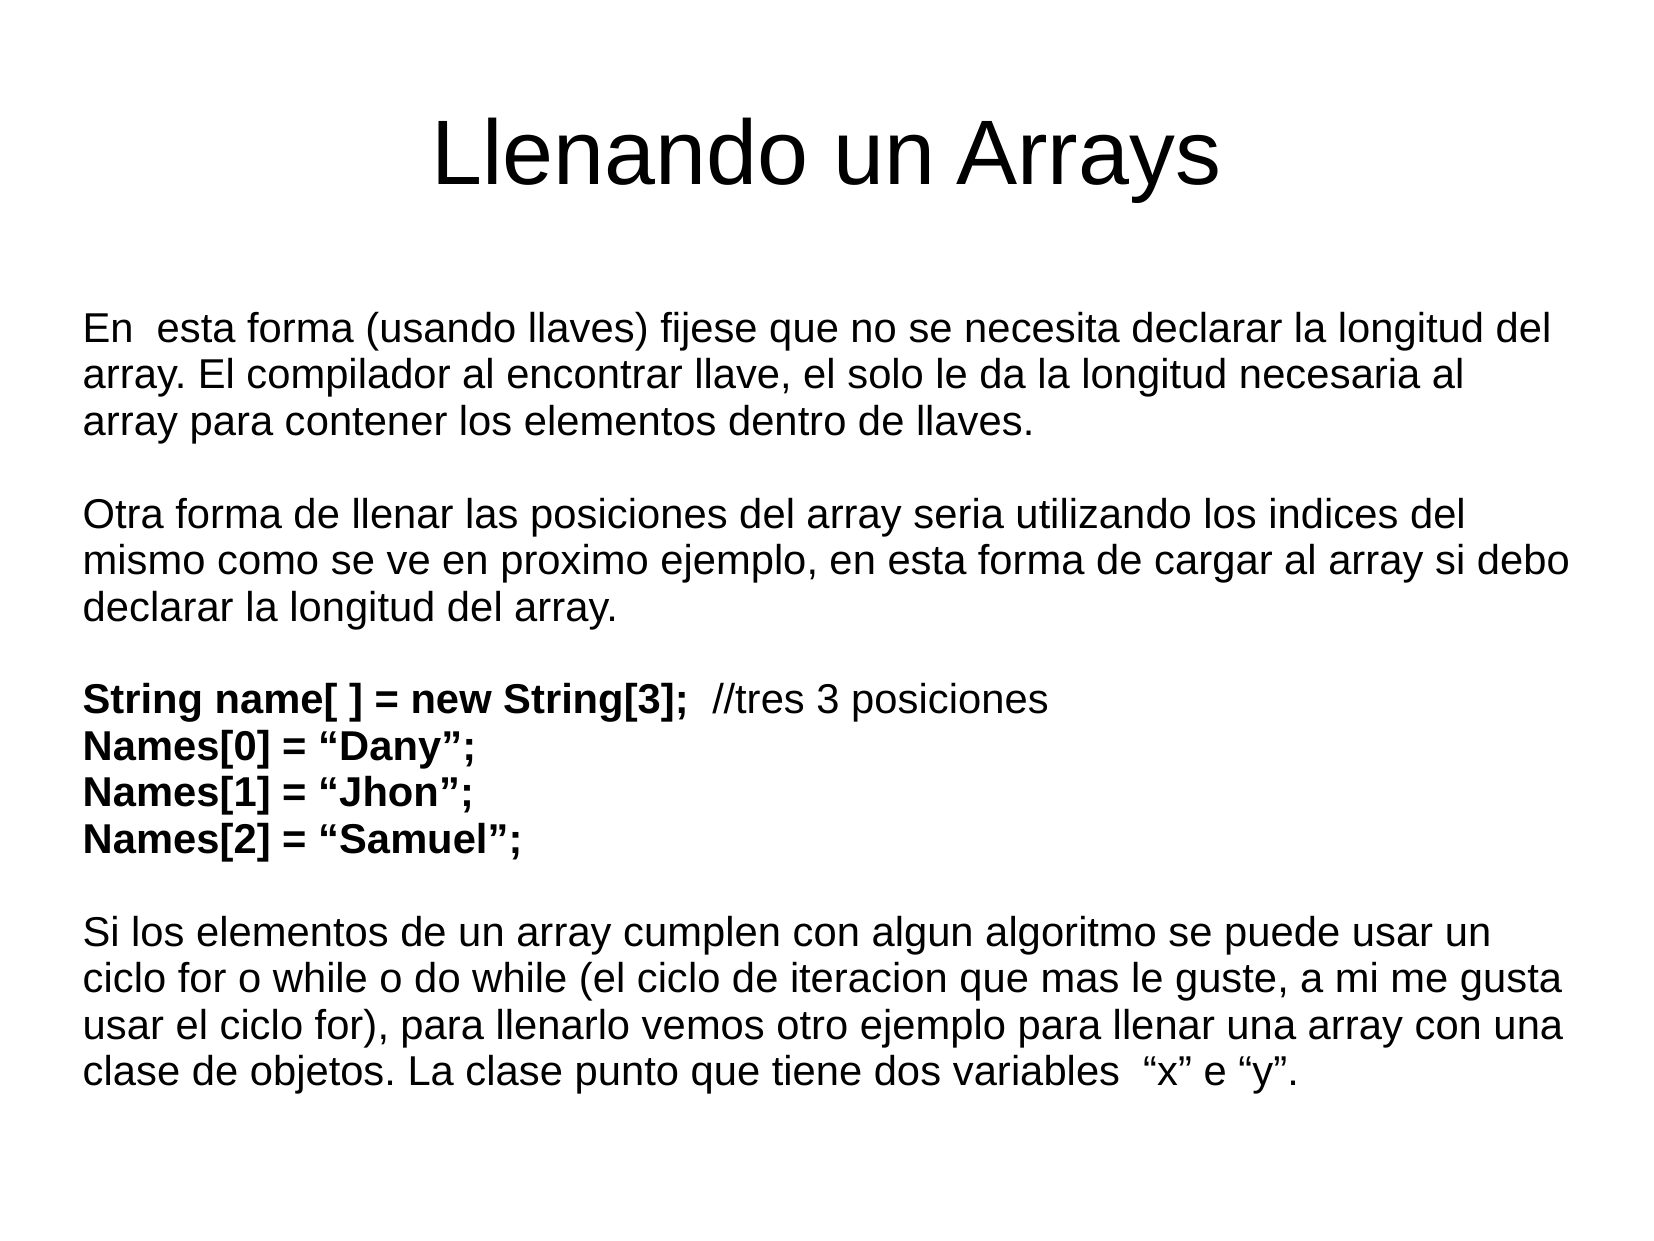

# Llenando un Arrays
En esta forma (usando llaves) fijese que no se necesita declarar la longitud del array. El compilador al encontrar llave, el solo le da la longitud necesaria al array para contener los elementos dentro de llaves.
Otra forma de llenar las posiciones del array seria utilizando los indices del mismo como se ve en proximo ejemplo, en esta forma de cargar al array si debo declarar la longitud del array.
String name[ ] = new String[3]; //tres 3 posiciones
Names[0] = “Dany”;
Names[1] = “Jhon”;
Names[2] = “Samuel”;
Si los elementos de un array cumplen con algun algoritmo se puede usar un ciclo for o while o do while (el ciclo de iteracion que mas le guste, a mi me gusta usar el ciclo for), para llenarlo vemos otro ejemplo para llenar una array con una clase de objetos. La clase punto que tiene dos variables “x” e “y”.